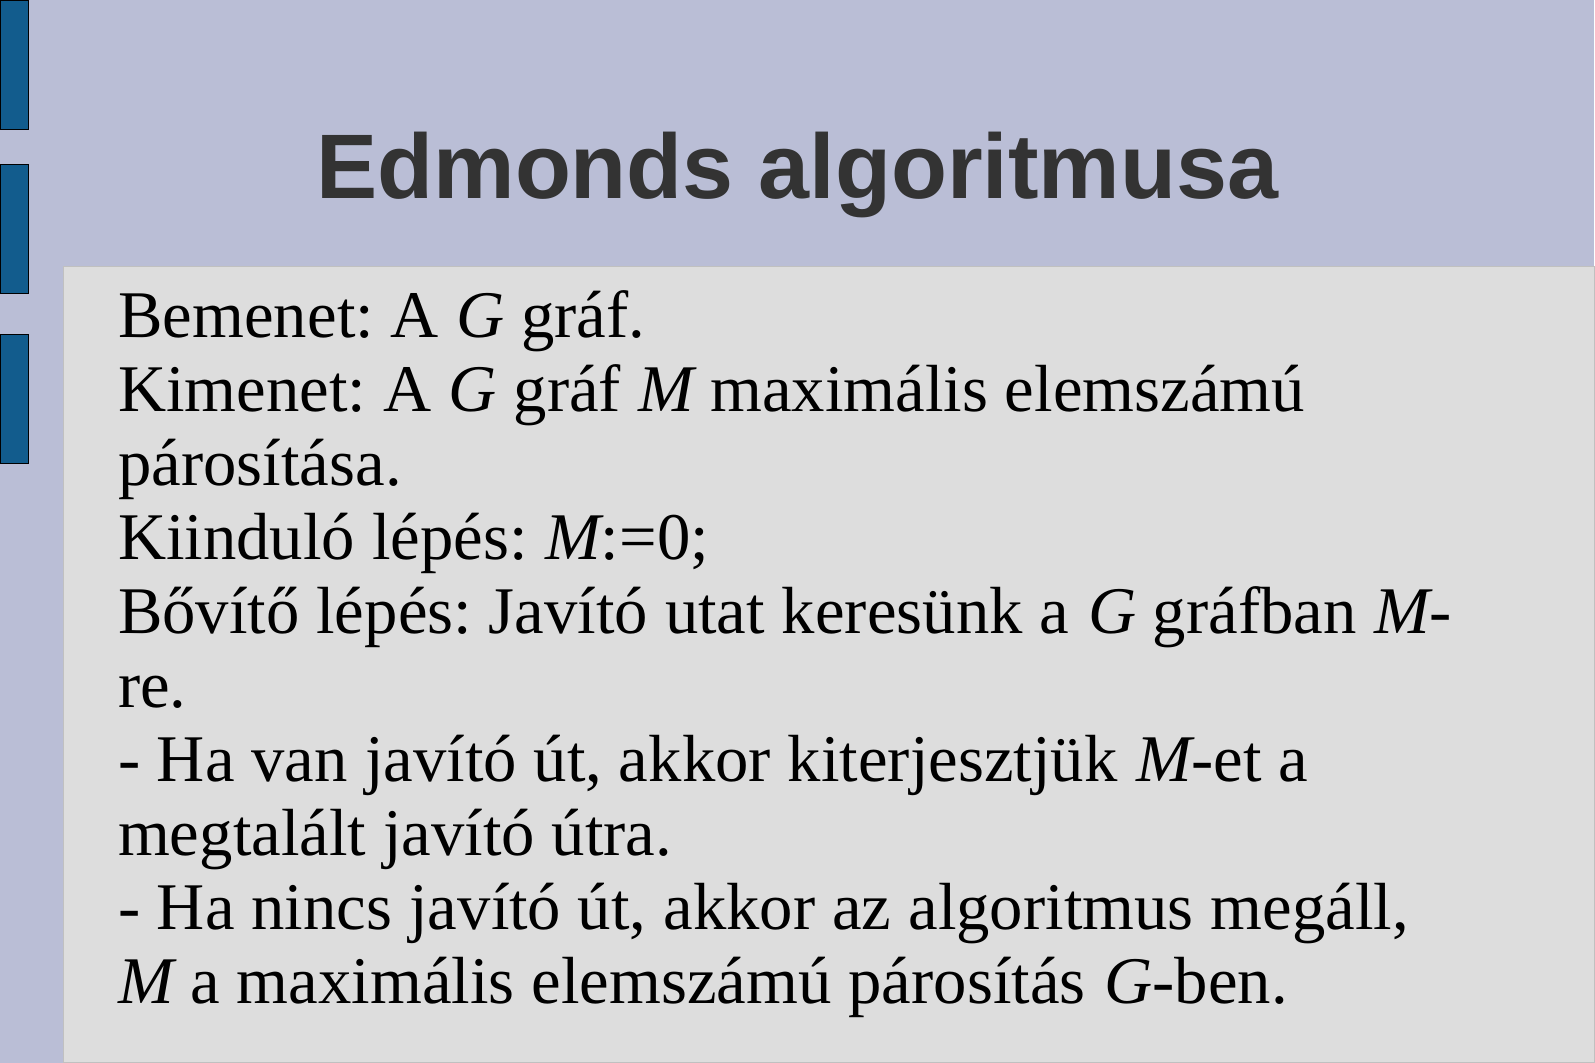

# Edmonds algoritmusa
Bemenet: A G gráf.
Kimenet: A G gráf M maximális elemszámú párosítása.
Kiinduló lépés: M:=0;
Bővítő lépés: Javító utat keresünk a G gráfban M-re.
- Ha van javító út, akkor kiterjesztjük M-et a megtalált javító útra.
- Ha nincs javító út, akkor az algoritmus megáll, M a maximális elemszámú párosítás G-ben.